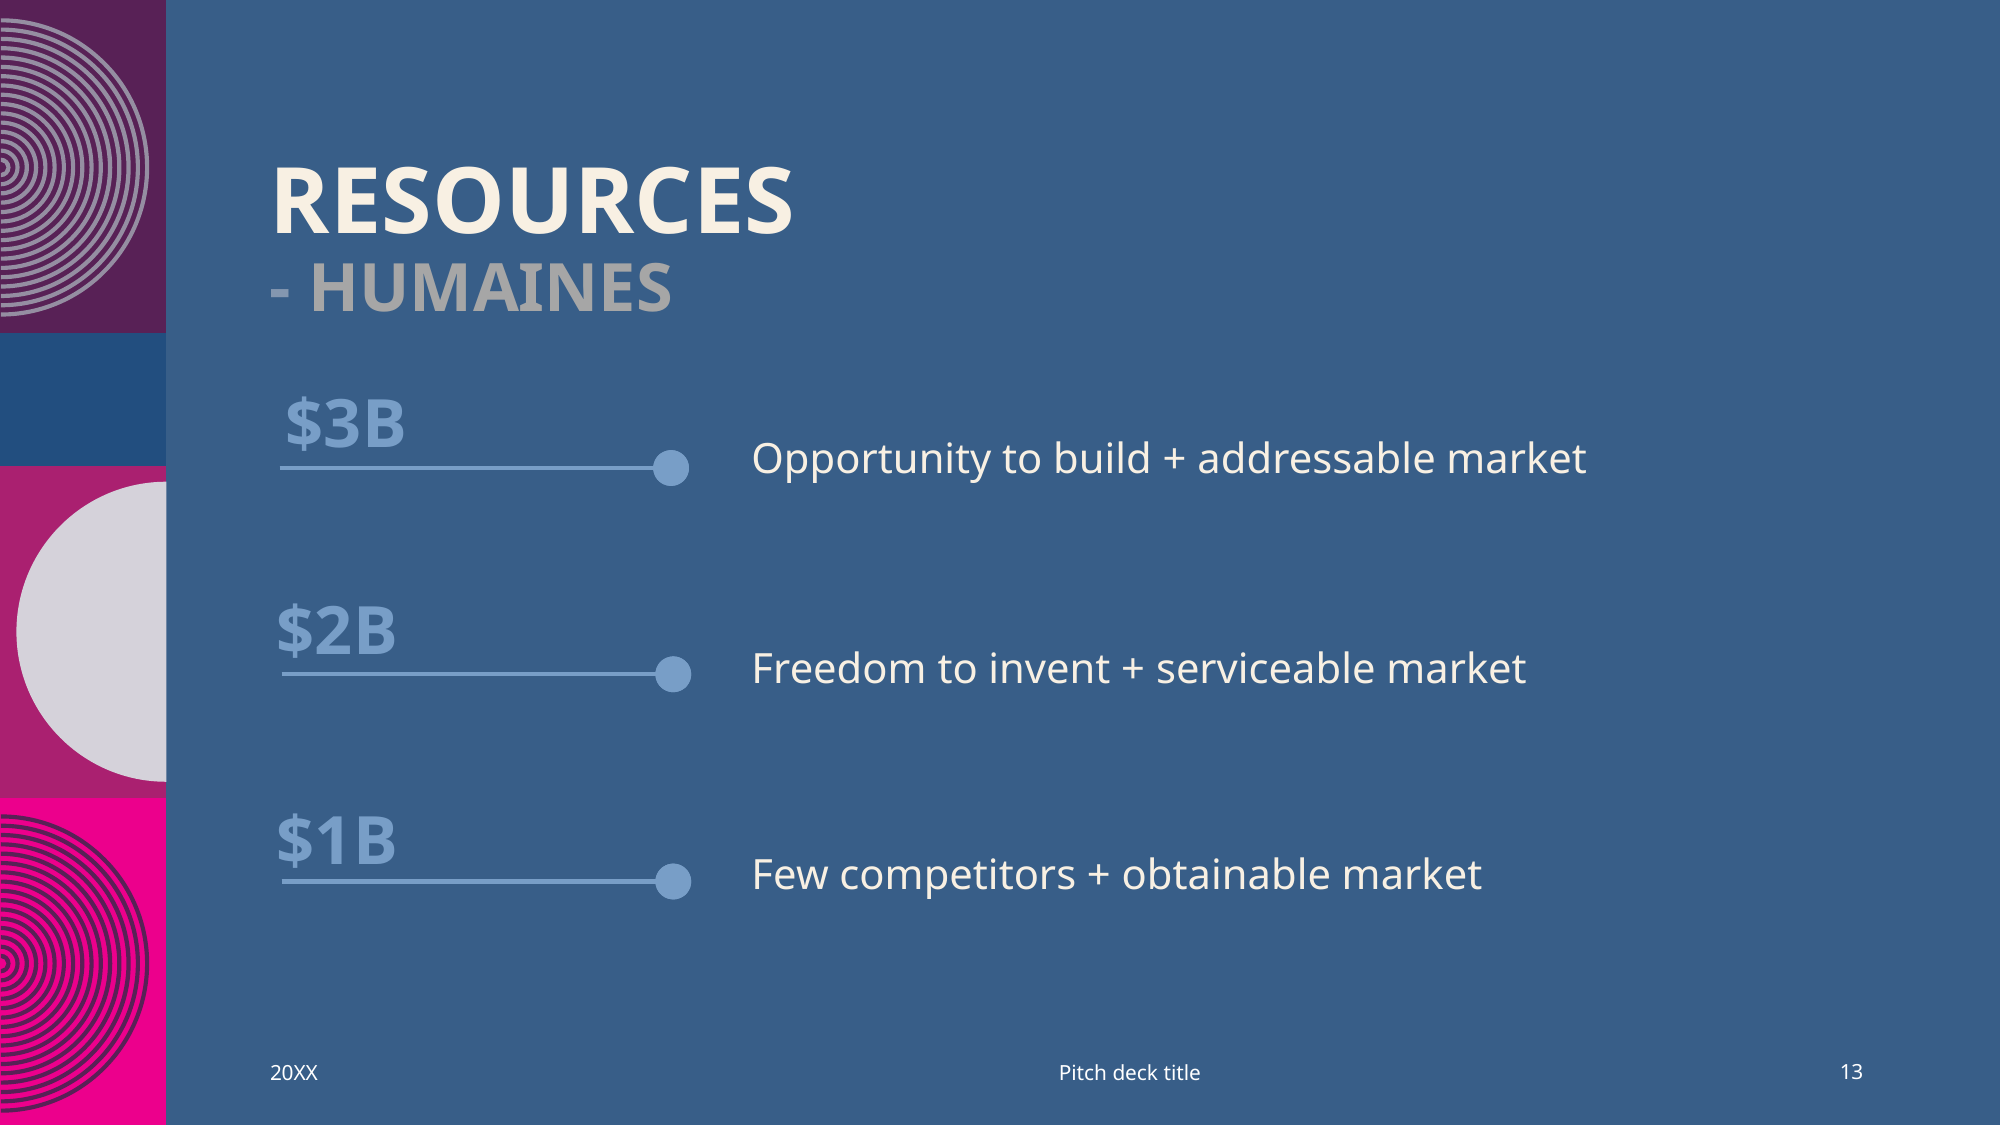

# Resources - Humaines
$3B
Opportunity to build + addressable market
$2B
Freedom to invent + serviceable market
$1B
Few competitors + obtainable market
Pitch deck title
20XX